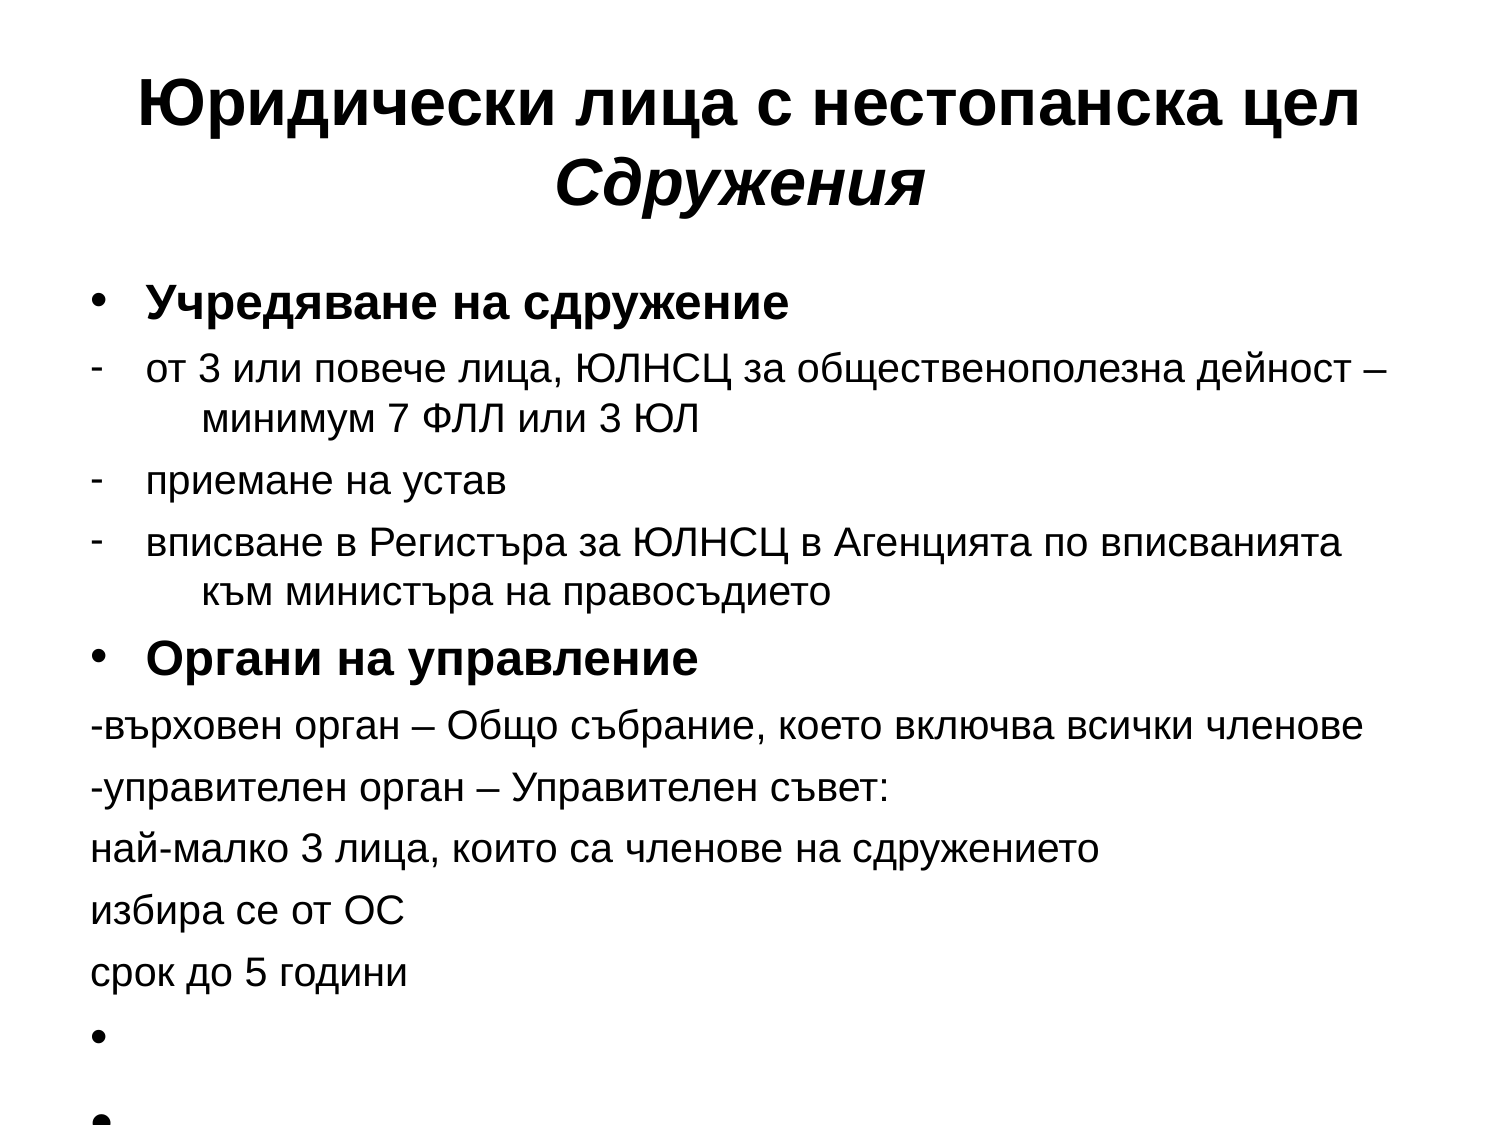

# Юридически лица с нестопанска цел Сдружения
Учредяване на сдружение
от 3 или повече лица, ЮЛНСЦ за общественополезна дейност – минимум 7 ФЛЛ или 3 ЮЛ
приемане на устав
вписване в Регистъра за ЮЛНСЦ в Агенцията по вписванията към министъра на правосъдието
Органи на управление
-върховен орган – Общо събрание, което включва всички членове
-управителен орган – Управителен съвет:
най-малко 3 лица, които са членове на сдружението
избира се от ОС
срок до 5 години